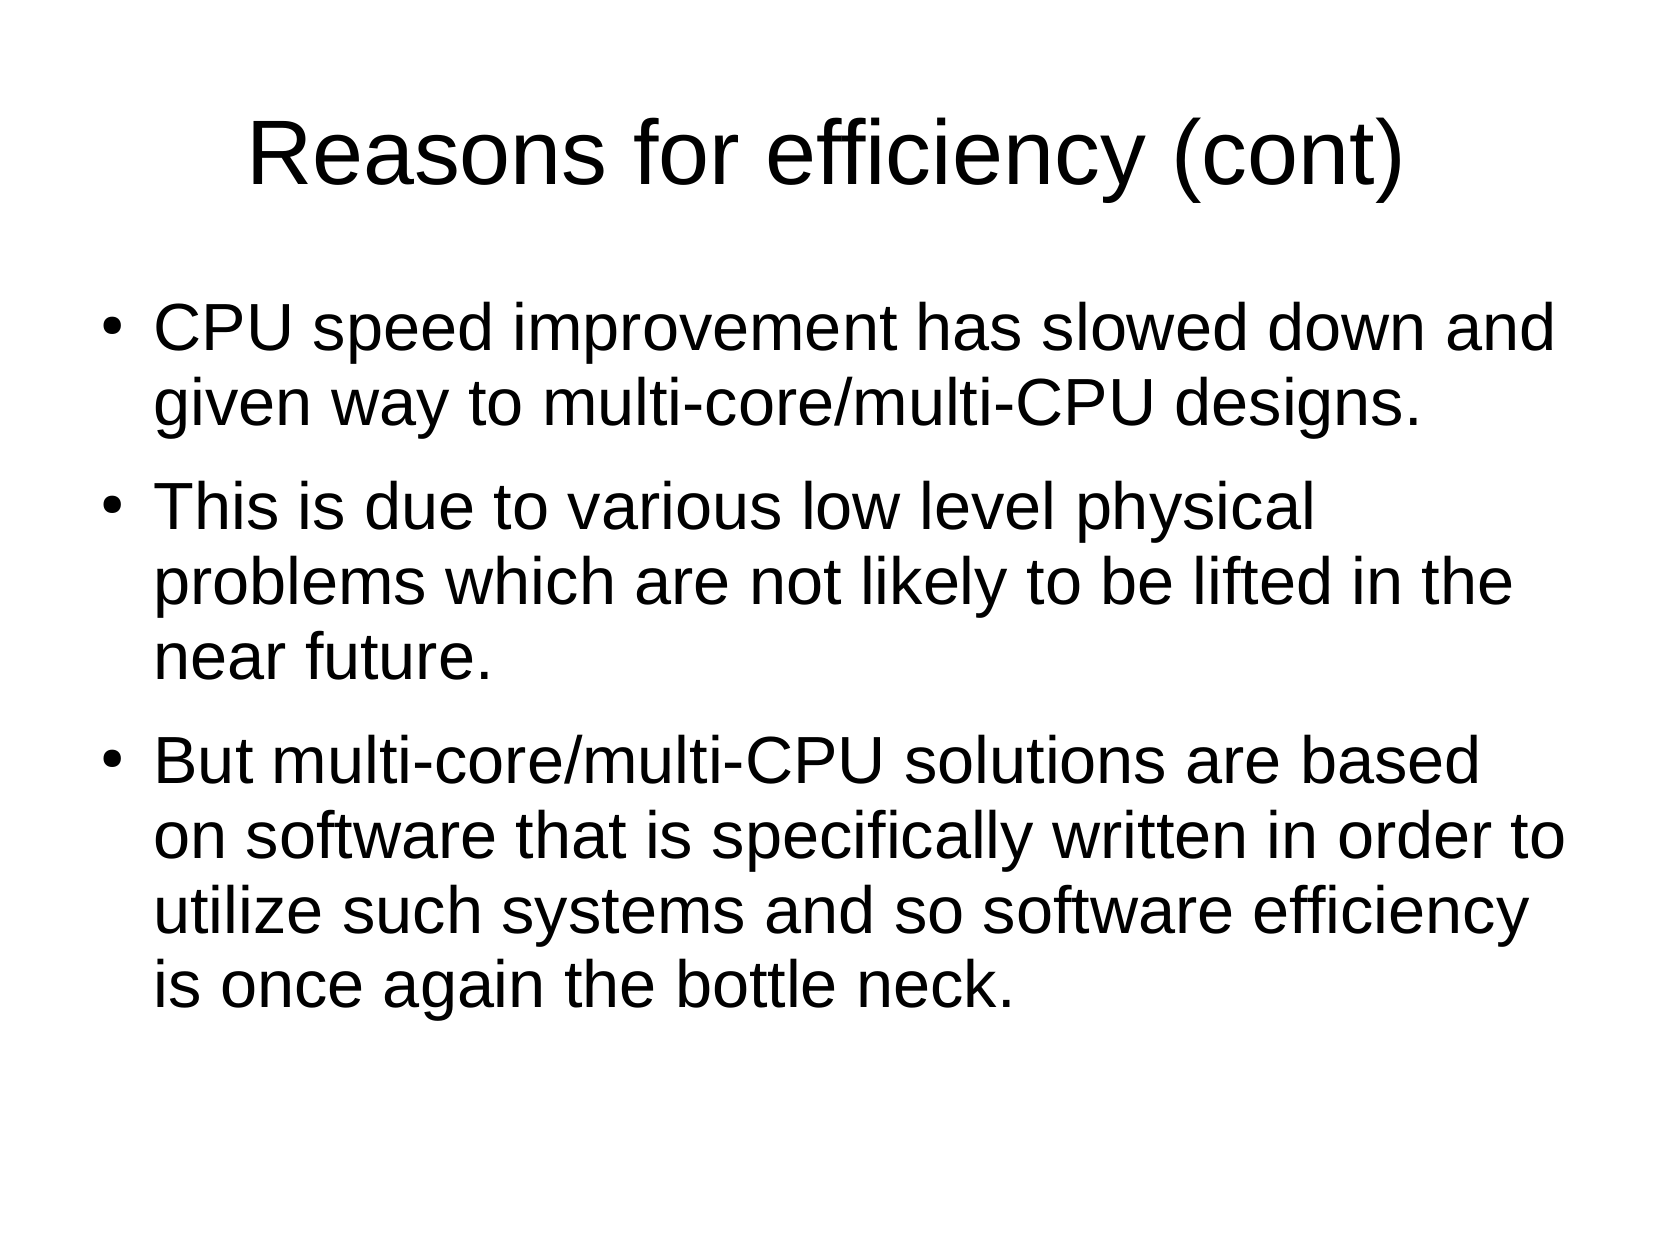

# Reasons for efficiency (cont)
CPU speed improvement has slowed down and given way to multi-core/multi-CPU designs.
This is due to various low level physical problems which are not likely to be lifted in the near future.
But multi-core/multi-CPU solutions are based on software that is specifically written in order to utilize such systems and so software efficiency is once again the bottle neck.